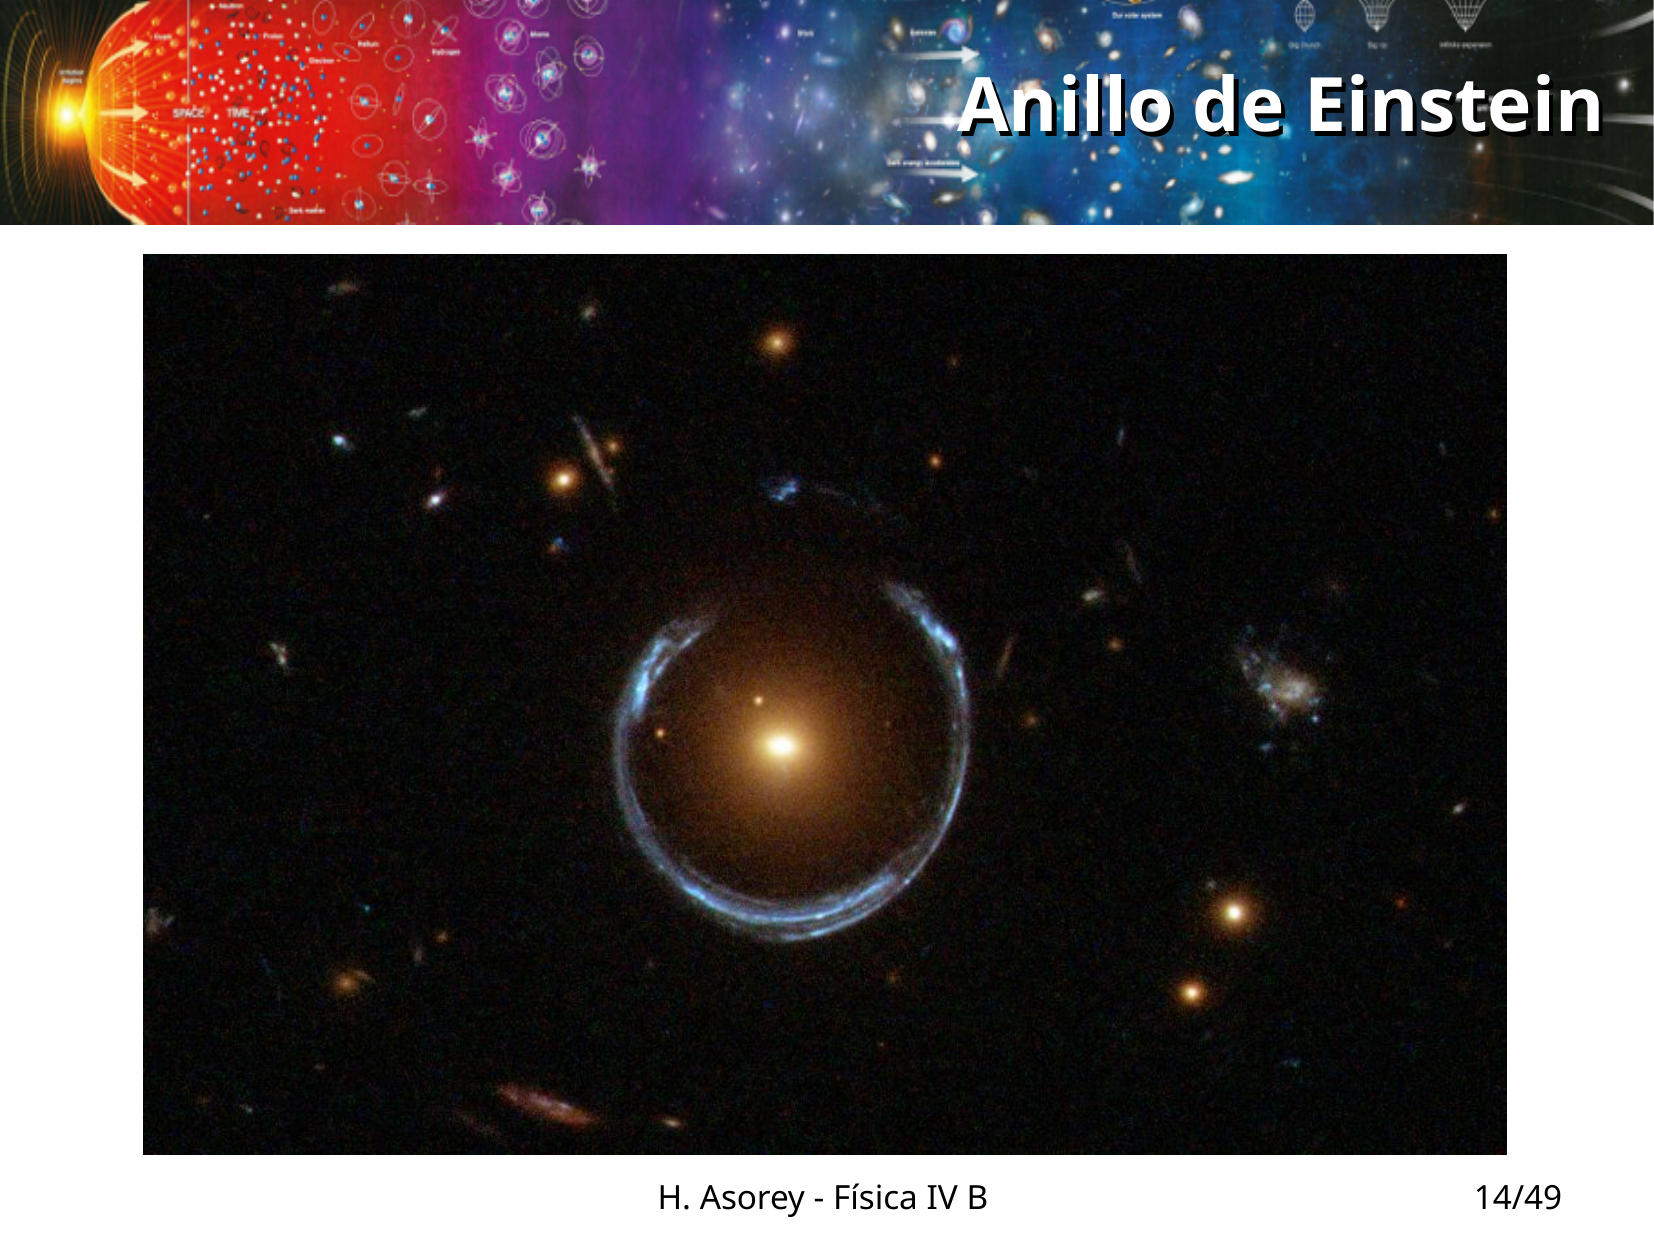

# Anillo de Einstein
H. Asorey - Física IV B
14